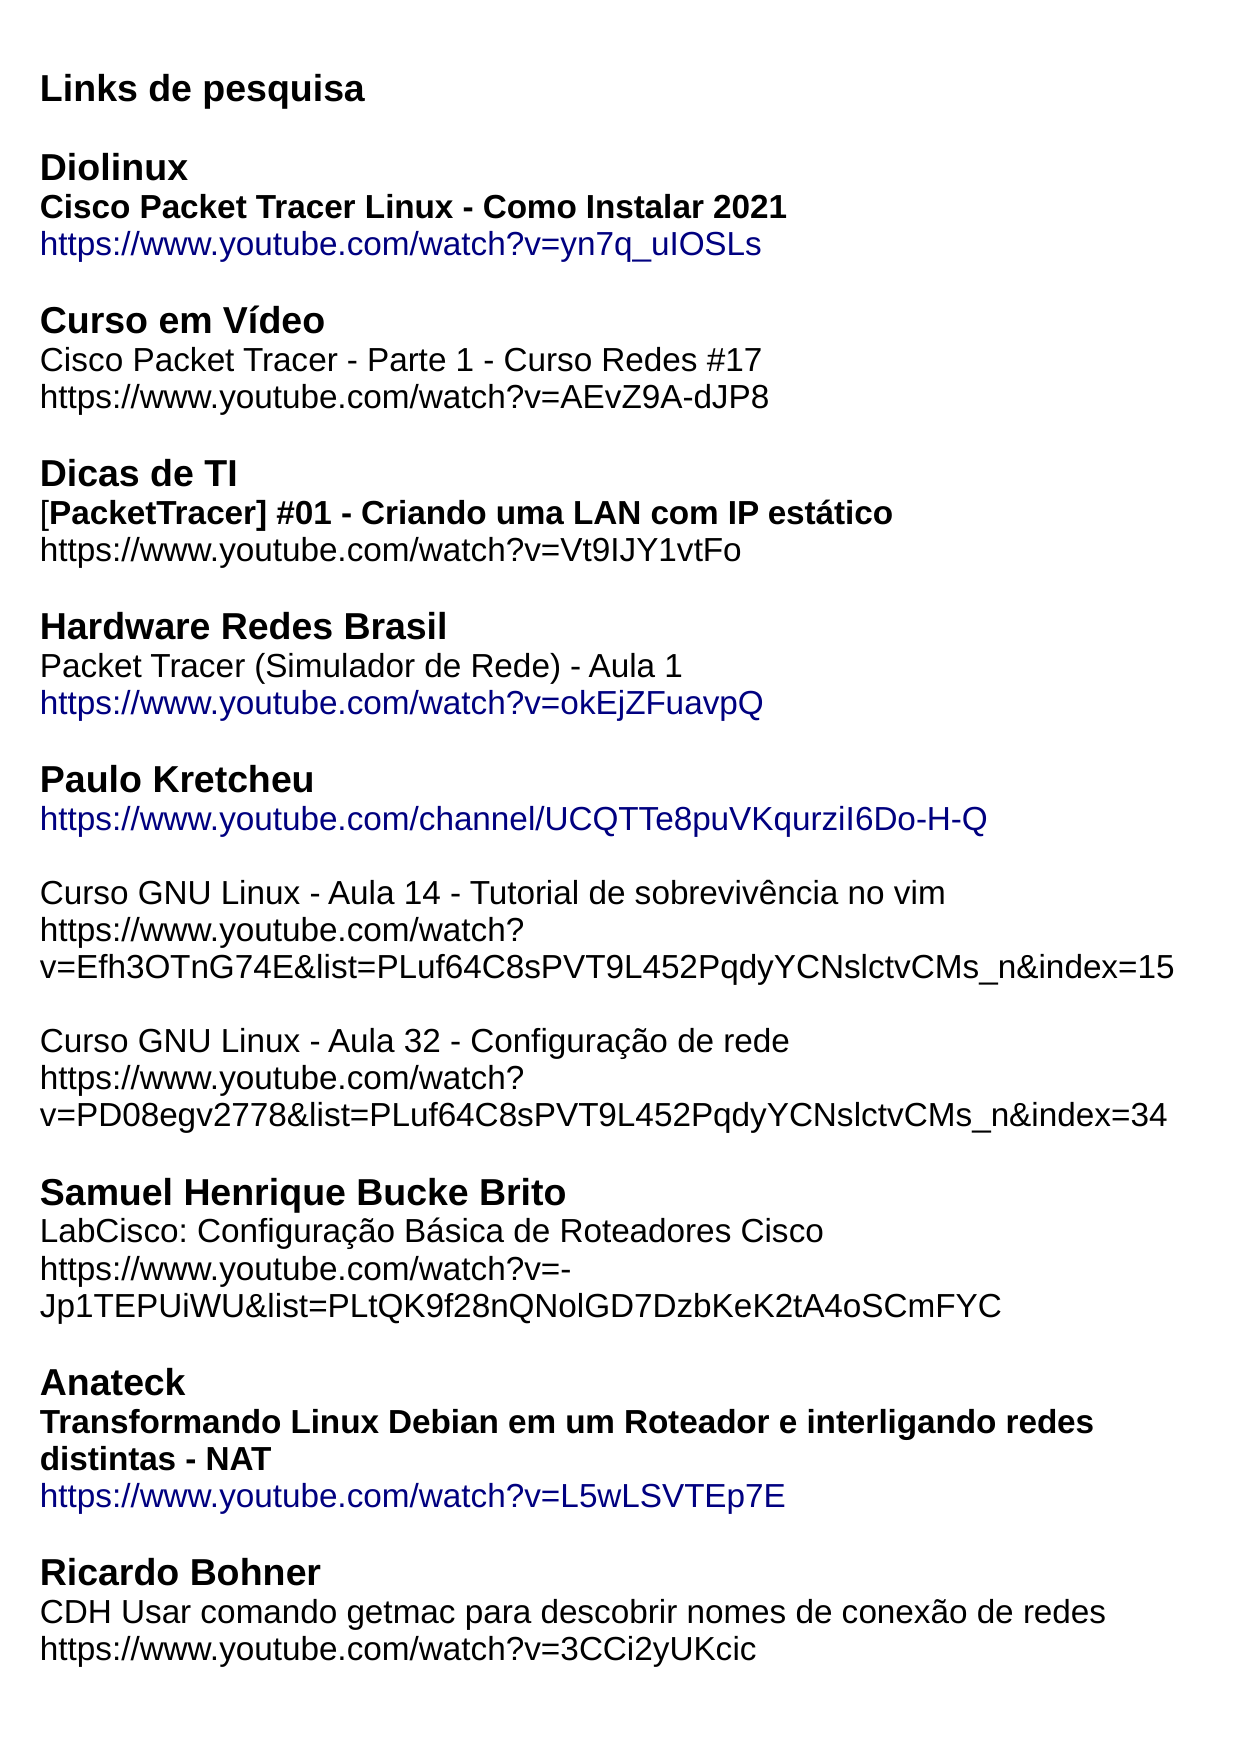

Links de pesquisa
Diolinux
Cisco Packet Tracer Linux - Como Instalar 2021
https://www.youtube.com/watch?v=yn7q_uIOSLs
Curso em Vídeo
Cisco Packet Tracer - Parte 1 - Curso Redes #17
https://www.youtube.com/watch?v=AEvZ9A-dJP8
Dicas de TI
[PacketTracer] #01 - Criando uma LAN com IP estático
https://www.youtube.com/watch?v=Vt9IJY1vtFo
Hardware Redes Brasil
Packet Tracer (Simulador de Rede) - Aula 1
https://www.youtube.com/watch?v=okEjZFuavpQ
Paulo Kretcheu
https://www.youtube.com/channel/UCQTTe8puVKqurziI6Do-H-Q
Curso GNU Linux - Aula 14 - Tutorial de sobrevivência no vim
https://www.youtube.com/watch?v=Efh3OTnG74E&list=PLuf64C8sPVT9L452PqdyYCNslctvCMs_n&index=15
Curso GNU Linux - Aula 32 - Configuração de rede
https://www.youtube.com/watch?v=PD08egv2778&list=PLuf64C8sPVT9L452PqdyYCNslctvCMs_n&index=34
Samuel Henrique Bucke Brito
LabCisco: Configuração Básica de Roteadores Cisco
https://www.youtube.com/watch?v=-Jp1TEPUiWU&list=PLtQK9f28nQNolGD7DzbKeK2tA4oSCmFYC
Anateck
Transformando Linux Debian em um Roteador e interligando redes distintas - NAT
https://www.youtube.com/watch?v=L5wLSVTEp7E
Ricardo Bohner
CDH Usar comando getmac para descobrir nomes de conexão de redes
https://www.youtube.com/watch?v=3CCi2yUKcic